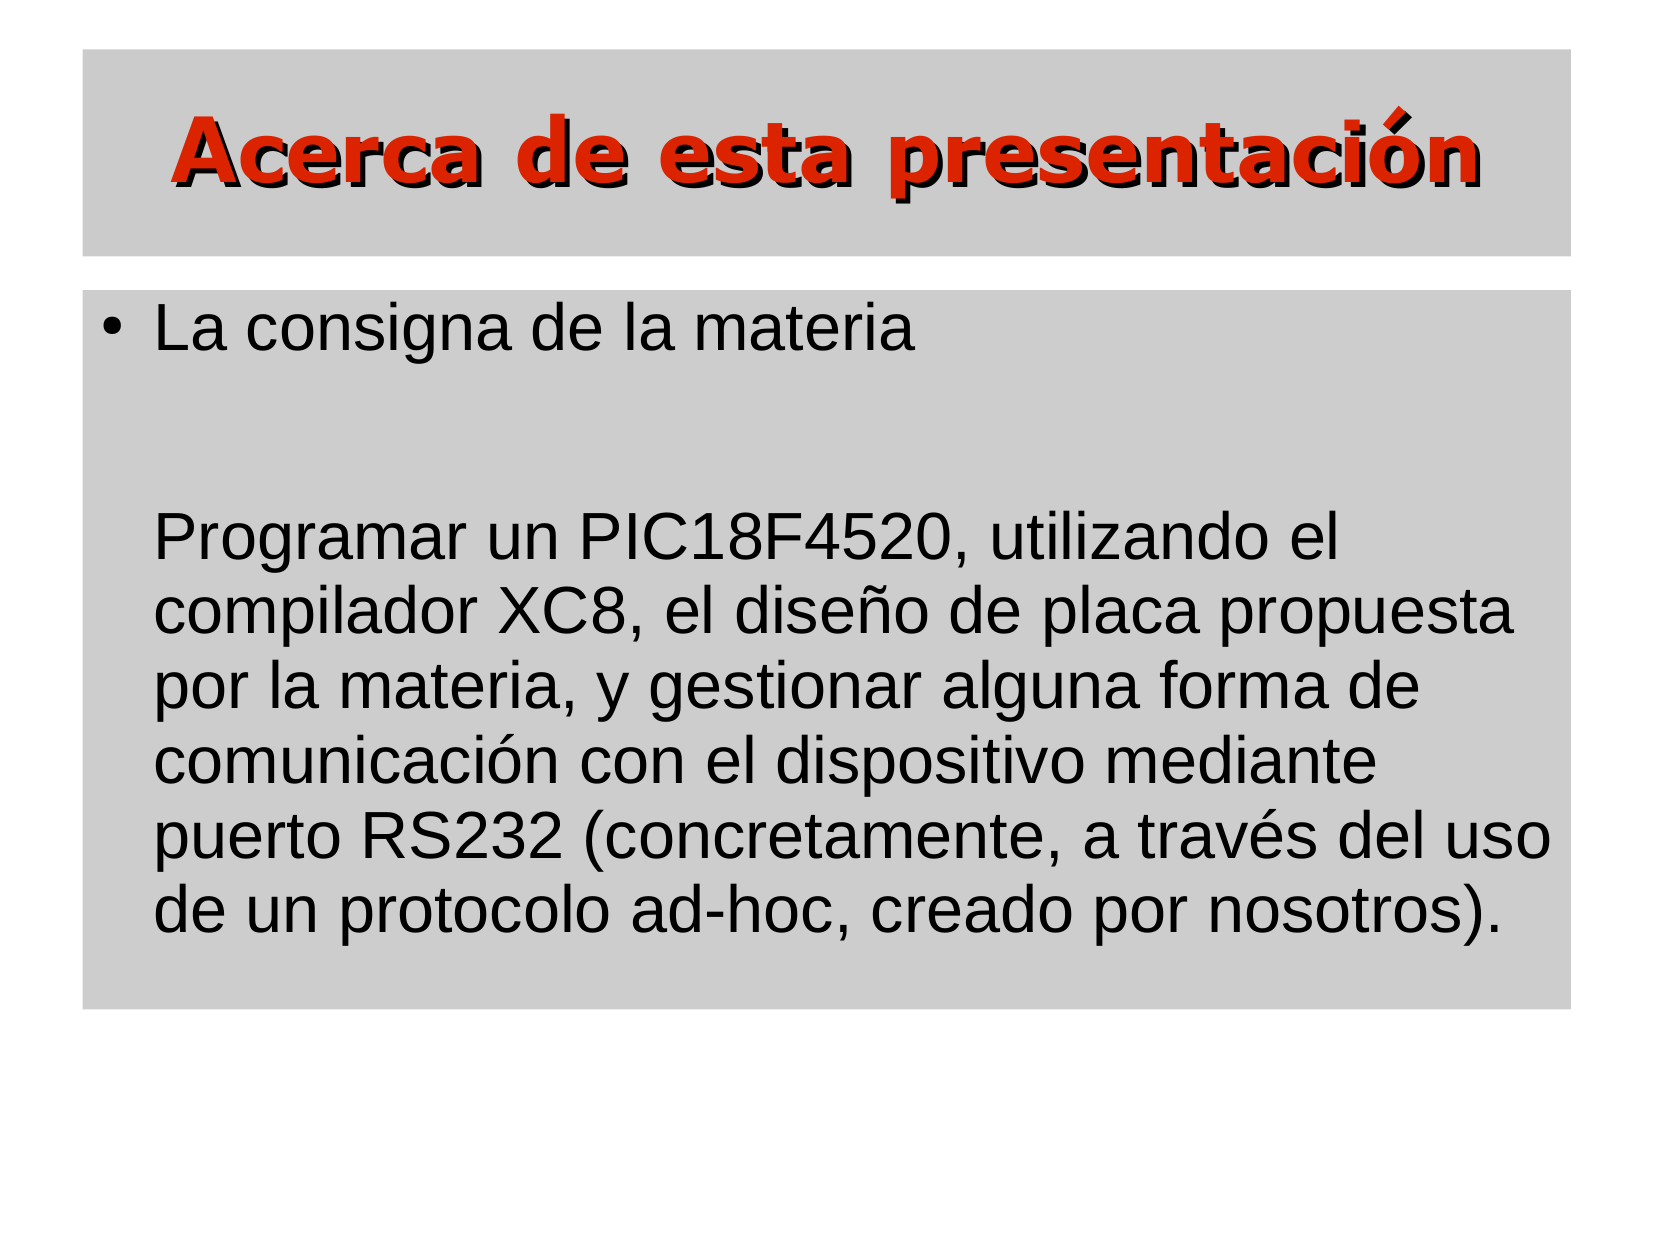

# Acerca de esta presentación
La consigna de la materia
Programar un PIC18F4520, utilizando el compilador XC8, el diseño de placa propuesta por la materia, y gestionar alguna forma de comunicación con el dispositivo mediante puerto RS232 (concretamente, a través del uso de un protocolo ad-hoc, creado por nosotros).